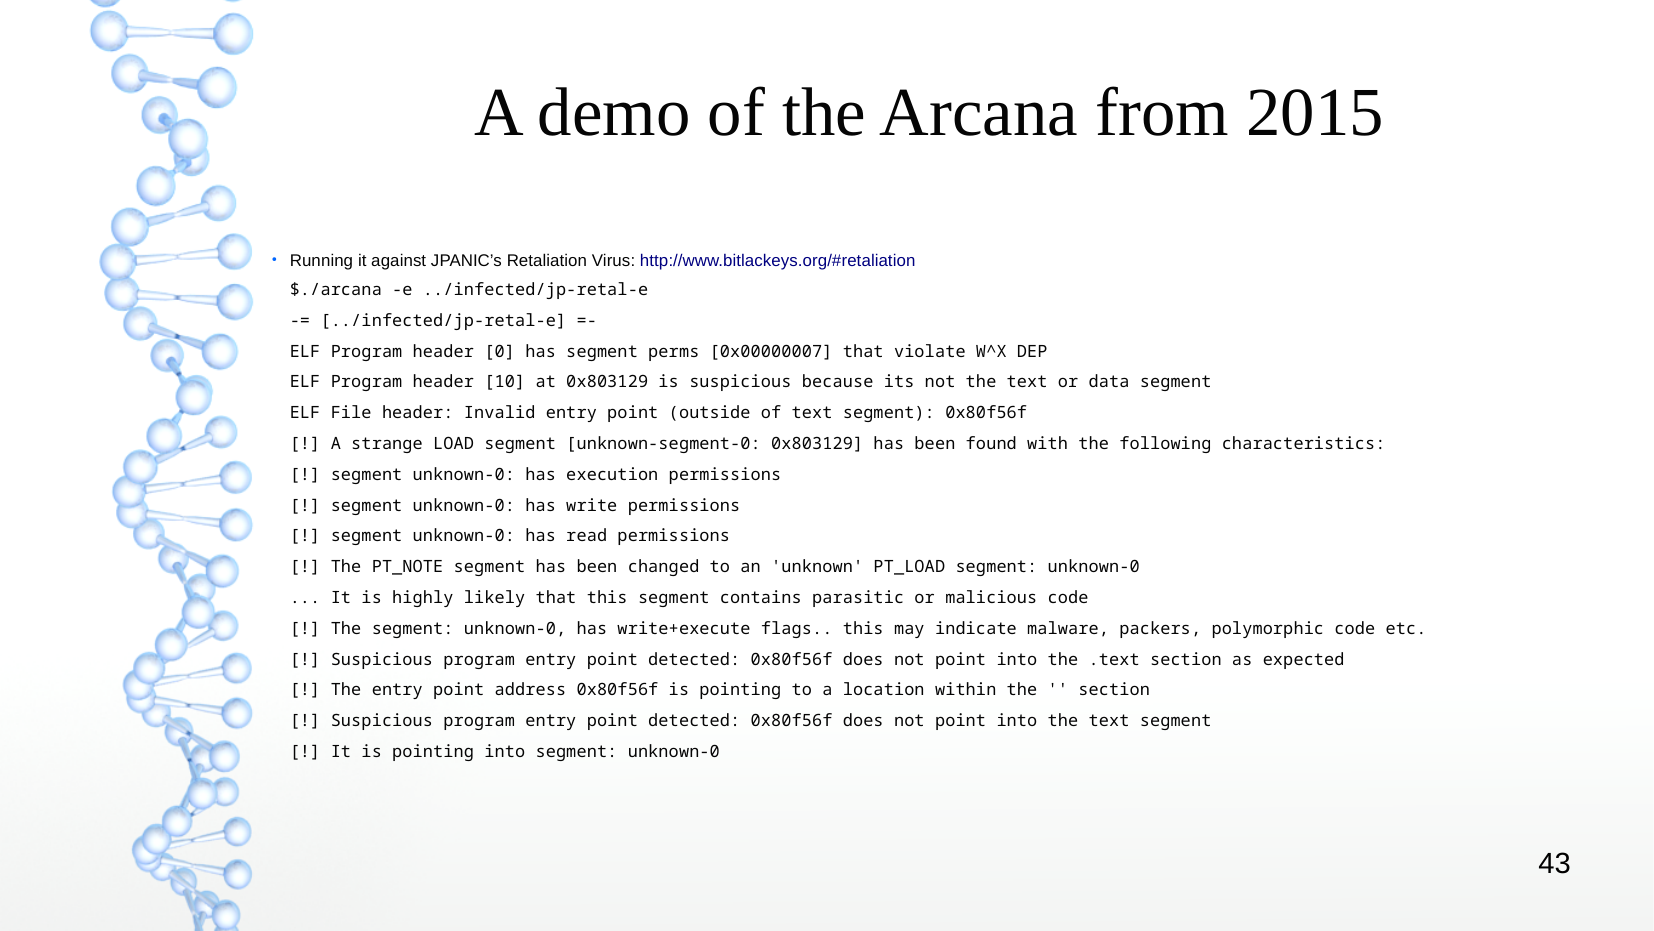

# A demo of the Arcana from 2015
Running it against JPANIC’s Retaliation Virus: http://www.bitlackeys.org/#retaliation
$./arcana -e ../infected/jp-retal-e
-= [../infected/jp-retal-e] =-
ELF Program header [0] has segment perms [0x00000007] that violate W^X DEP
ELF Program header [10] at 0x803129 is suspicious because its not the text or data segment
ELF File header: Invalid entry point (outside of text segment): 0x80f56f
[!] A strange LOAD segment [unknown-segment-0: 0x803129] has been found with the following characteristics:
[!] segment unknown-0: has execution permissions
[!] segment unknown-0: has write permissions
[!] segment unknown-0: has read permissions
[!] The PT_NOTE segment has been changed to an 'unknown' PT_LOAD segment: unknown-0
... It is highly likely that this segment contains parasitic or malicious code
[!] The segment: unknown-0, has write+execute flags.. this may indicate malware, packers, polymorphic code etc.
[!] Suspicious program entry point detected: 0x80f56f does not point into the .text section as expected
[!] The entry point address 0x80f56f is pointing to a location within the '' section
[!] Suspicious program entry point detected: 0x80f56f does not point into the text segment
[!] It is pointing into segment: unknown-0
43